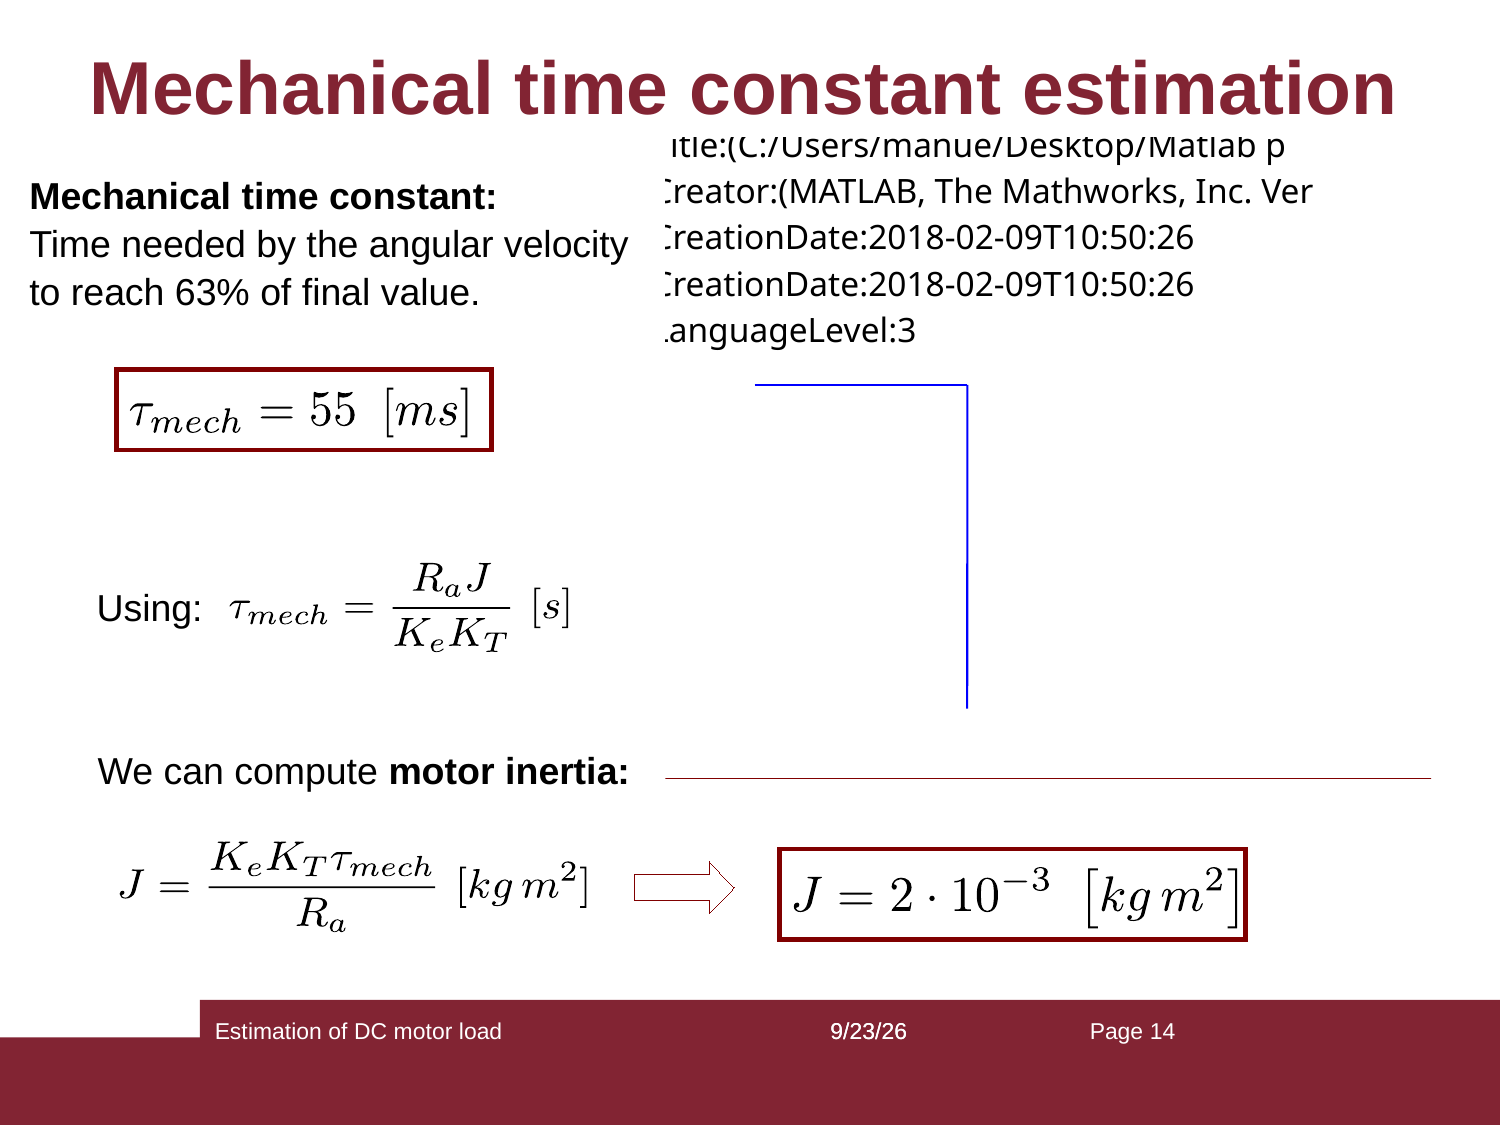

# Mechanical time constant estimation
Mechanical time constant:
Time needed by the angular velocity
to reach 63% of final value.
Using:
We can compute motor inertia:
Estimation of DC motor load
Page 14